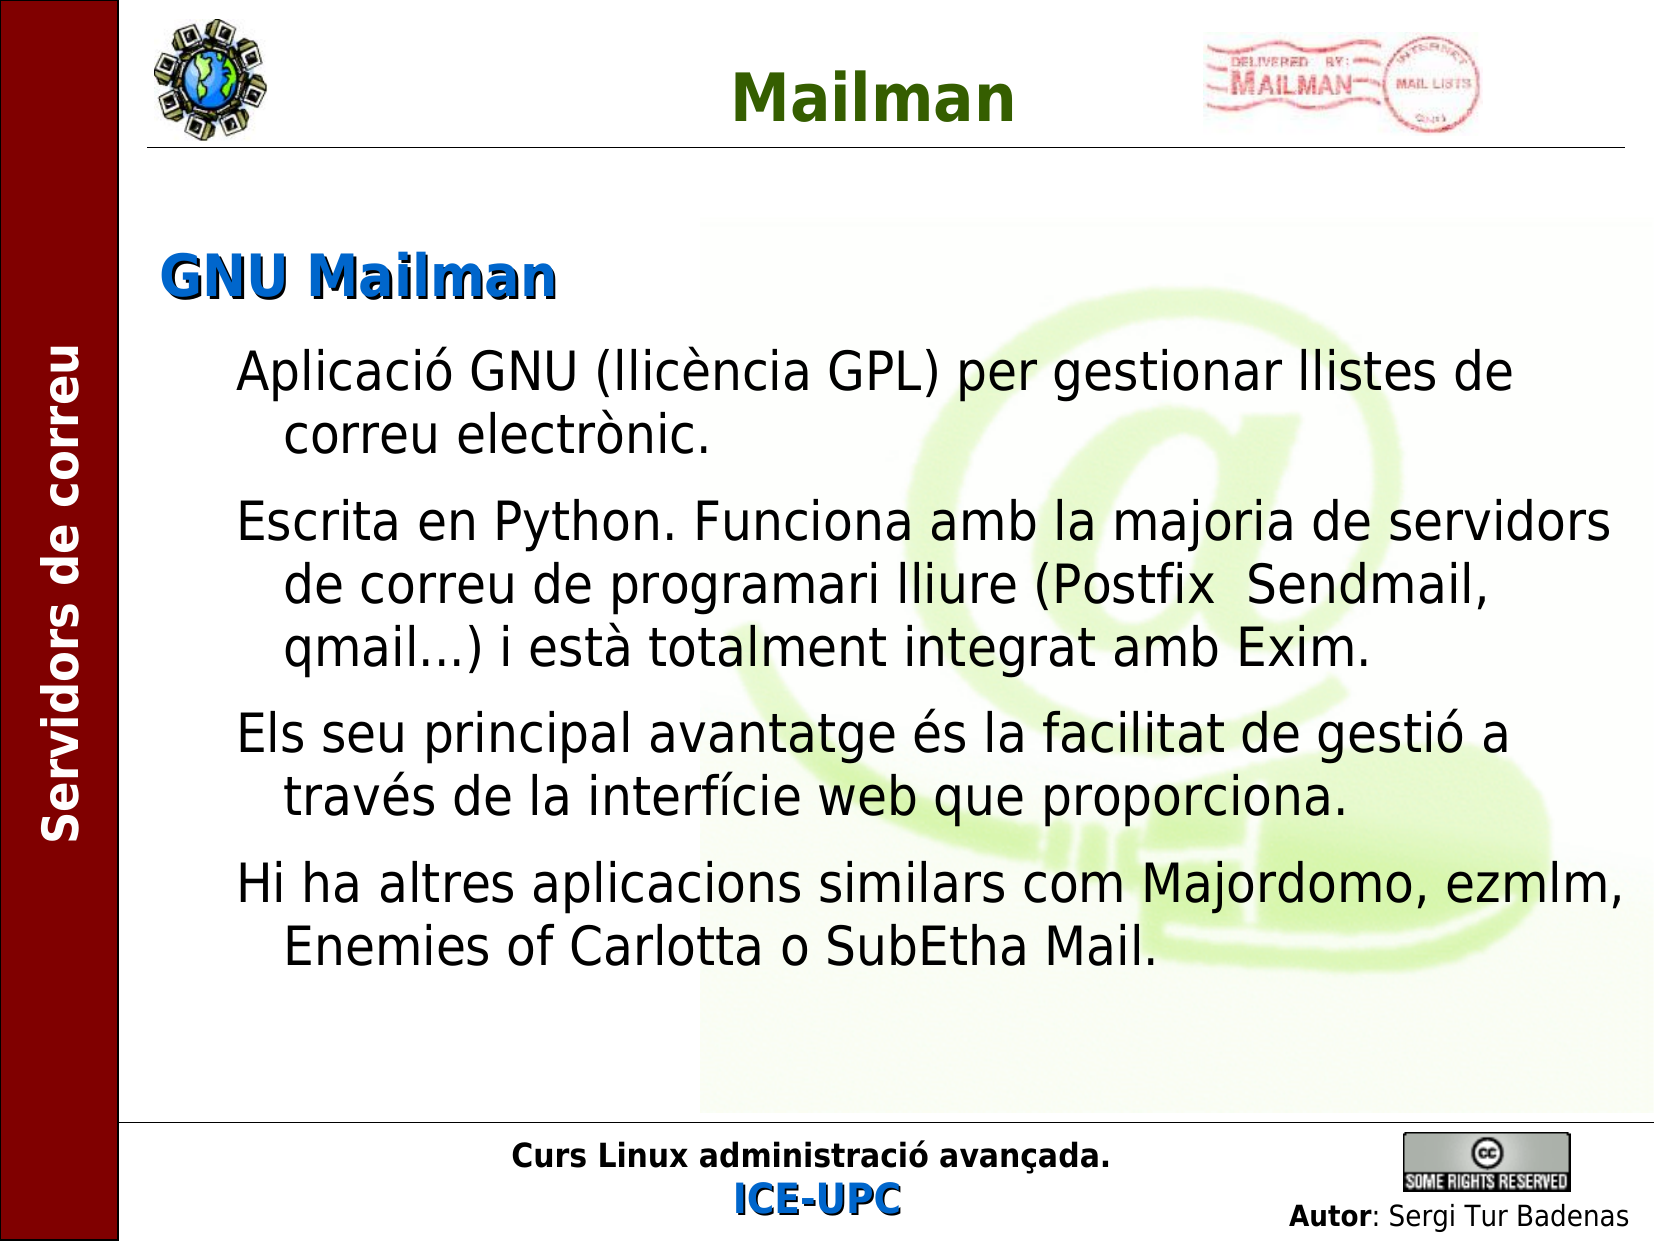

# Mailman
GNU Mailman
Aplicació GNU (llicència GPL) per gestionar llistes de correu electrònic.
Escrita en Python. Funciona amb la majoria de servidors de correu de programari lliure (Postfix Sendmail, qmail...) i està totalment integrat amb Exim.
Els seu principal avantatge és la facilitat de gestió a través de la interfície web que proporciona.
Hi ha altres aplicacions similars com Majordomo, ezmlm, Enemies of Carlotta o SubEtha Mail.